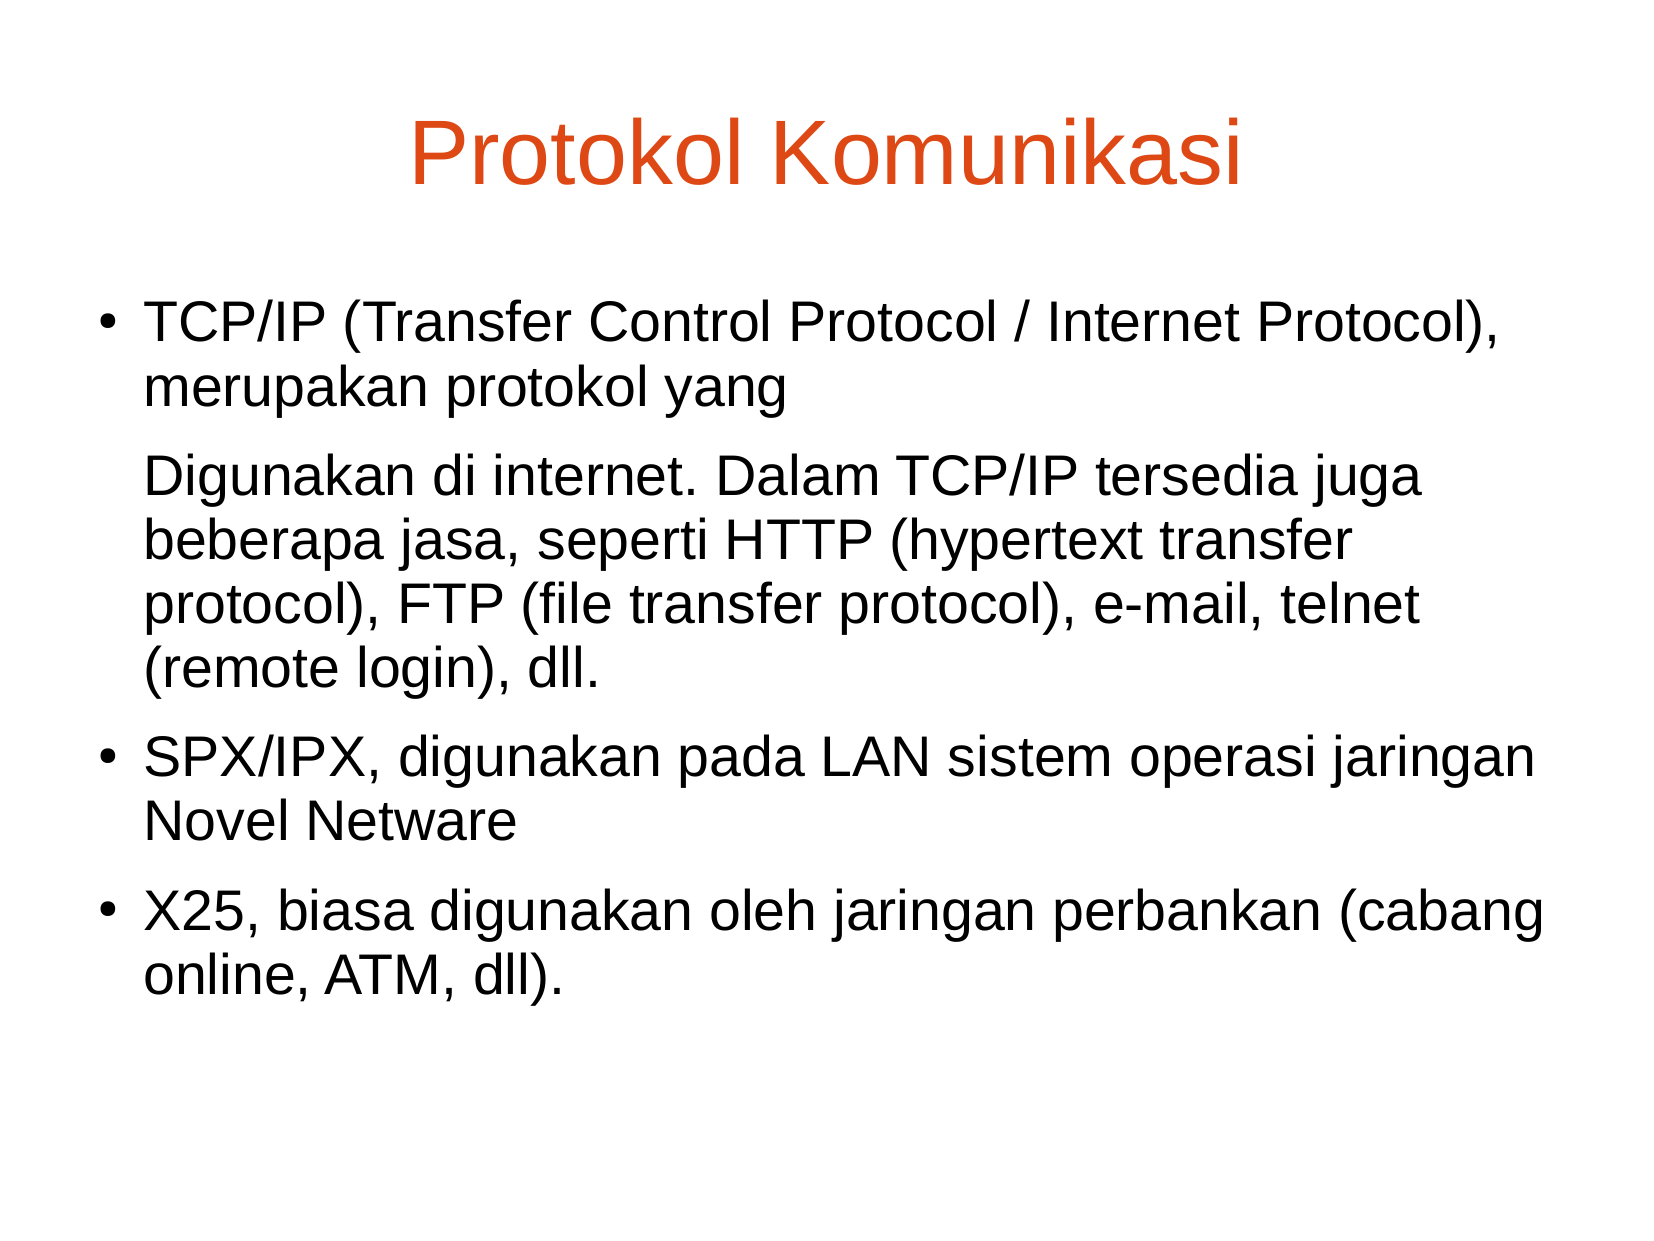

# Protokol Komunikasi
TCP/IP (Transfer Control Protocol / Internet Protocol), merupakan protokol yang
Digunakan di internet. Dalam TCP/IP tersedia juga beberapa jasa, seperti HTTP (hypertext transfer protocol), FTP (file transfer protocol), e-mail, telnet (remote login), dll.
SPX/IPX, digunakan pada LAN sistem operasi jaringan Novel Netware
X25, biasa digunakan oleh jaringan perbankan (cabang online, ATM, dll).